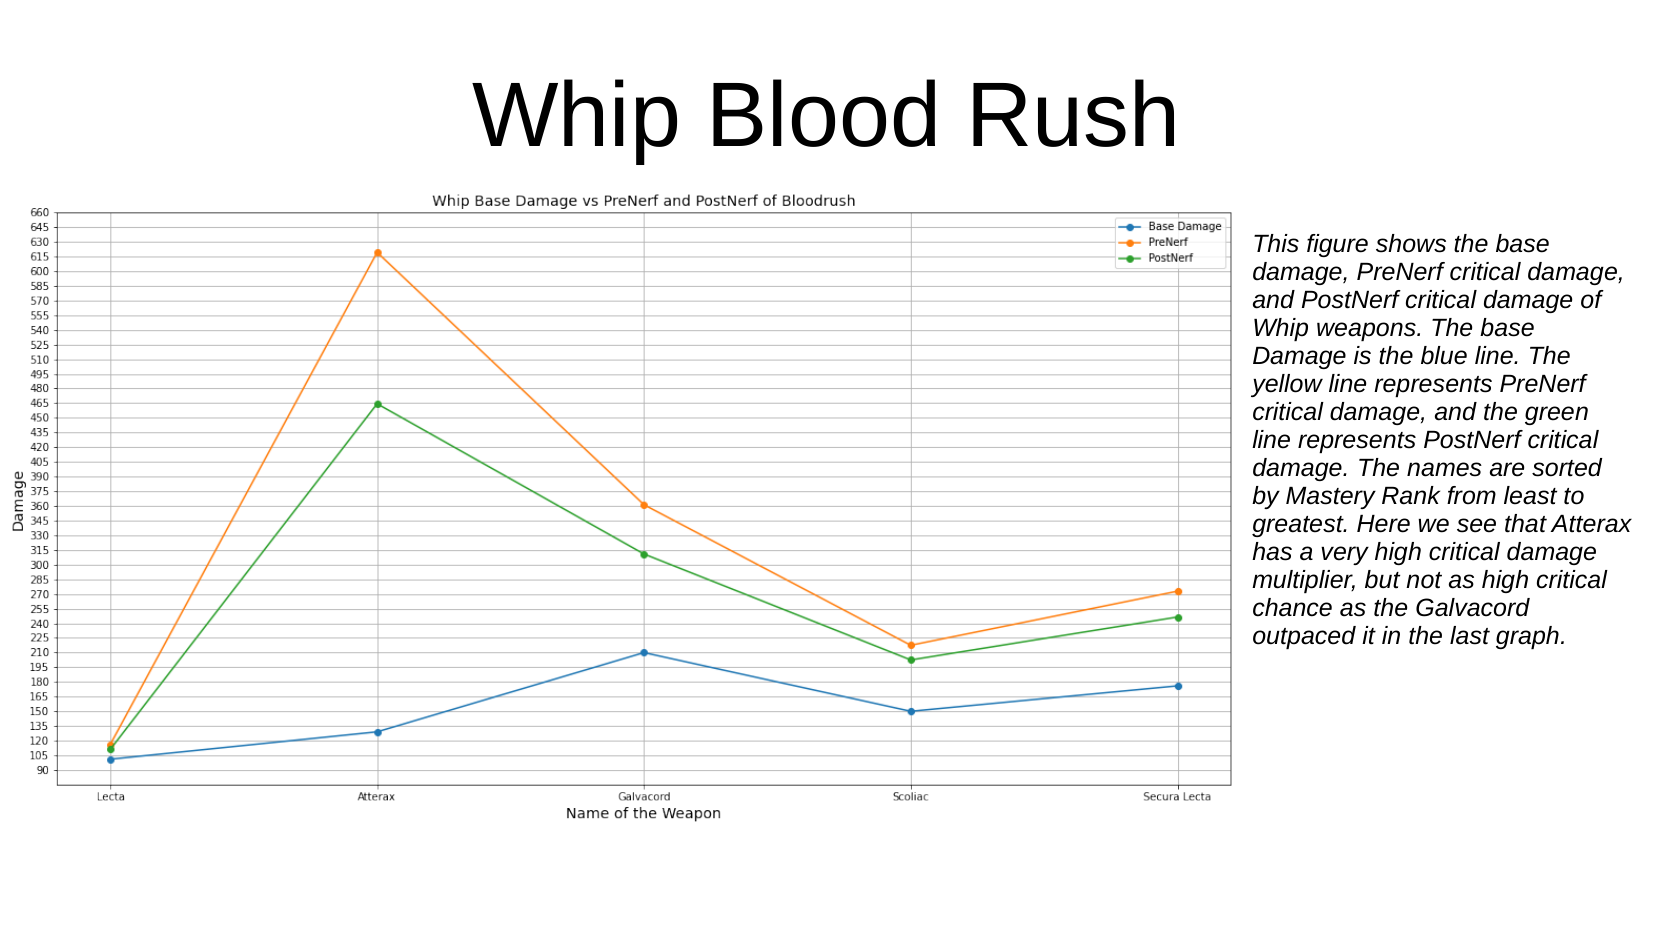

# Whip Blood Rush
This figure shows the base damage, PreNerf critical damage, and PostNerf critical damage of Whip weapons. The base Damage is the blue line. The yellow line represents PreNerf critical damage, and the green line represents PostNerf critical damage. The names are sorted by Mastery Rank from least to greatest. Here we see that Atterax has a very high critical damage multiplier, but not as high critical chance as the Galvacord outpaced it in the last graph.